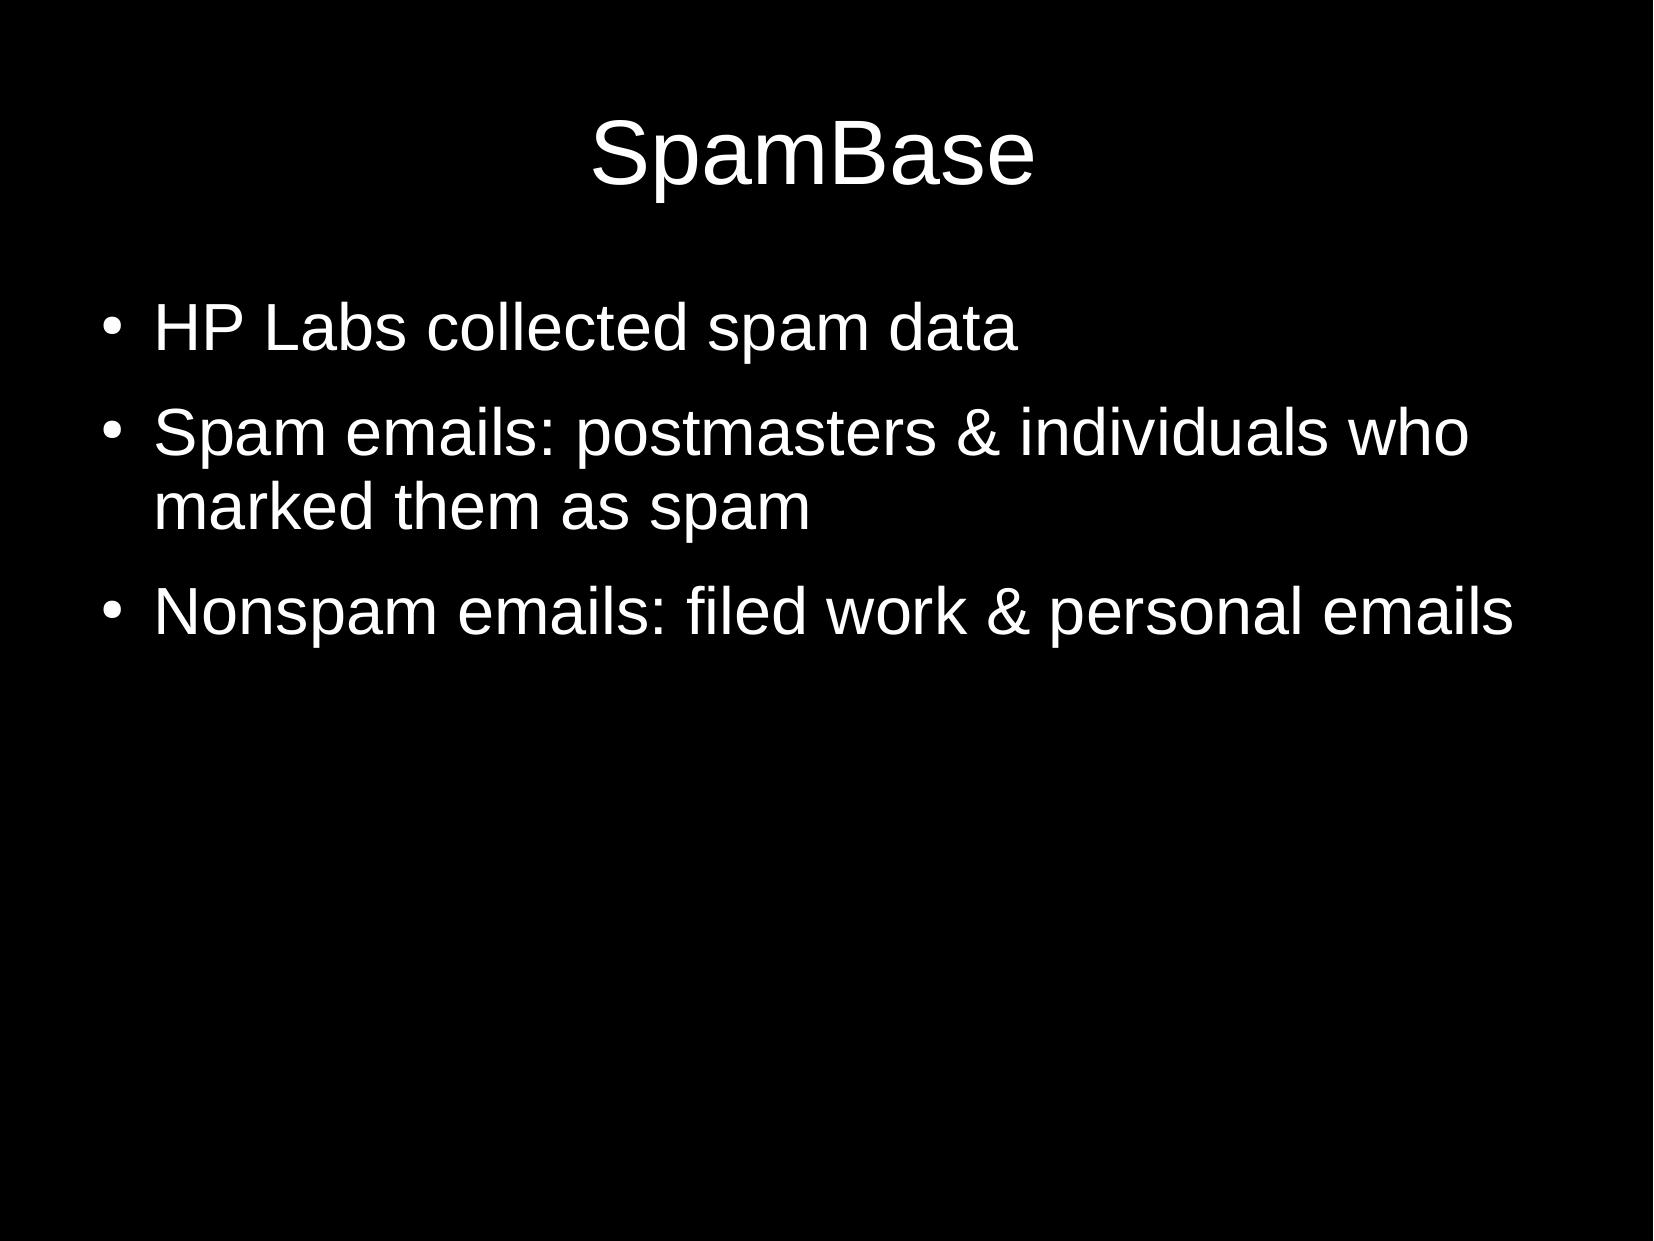

# SpamBase
HP Labs collected spam data
Spam emails: postmasters & individuals who marked them as spam
Nonspam emails: filed work & personal emails